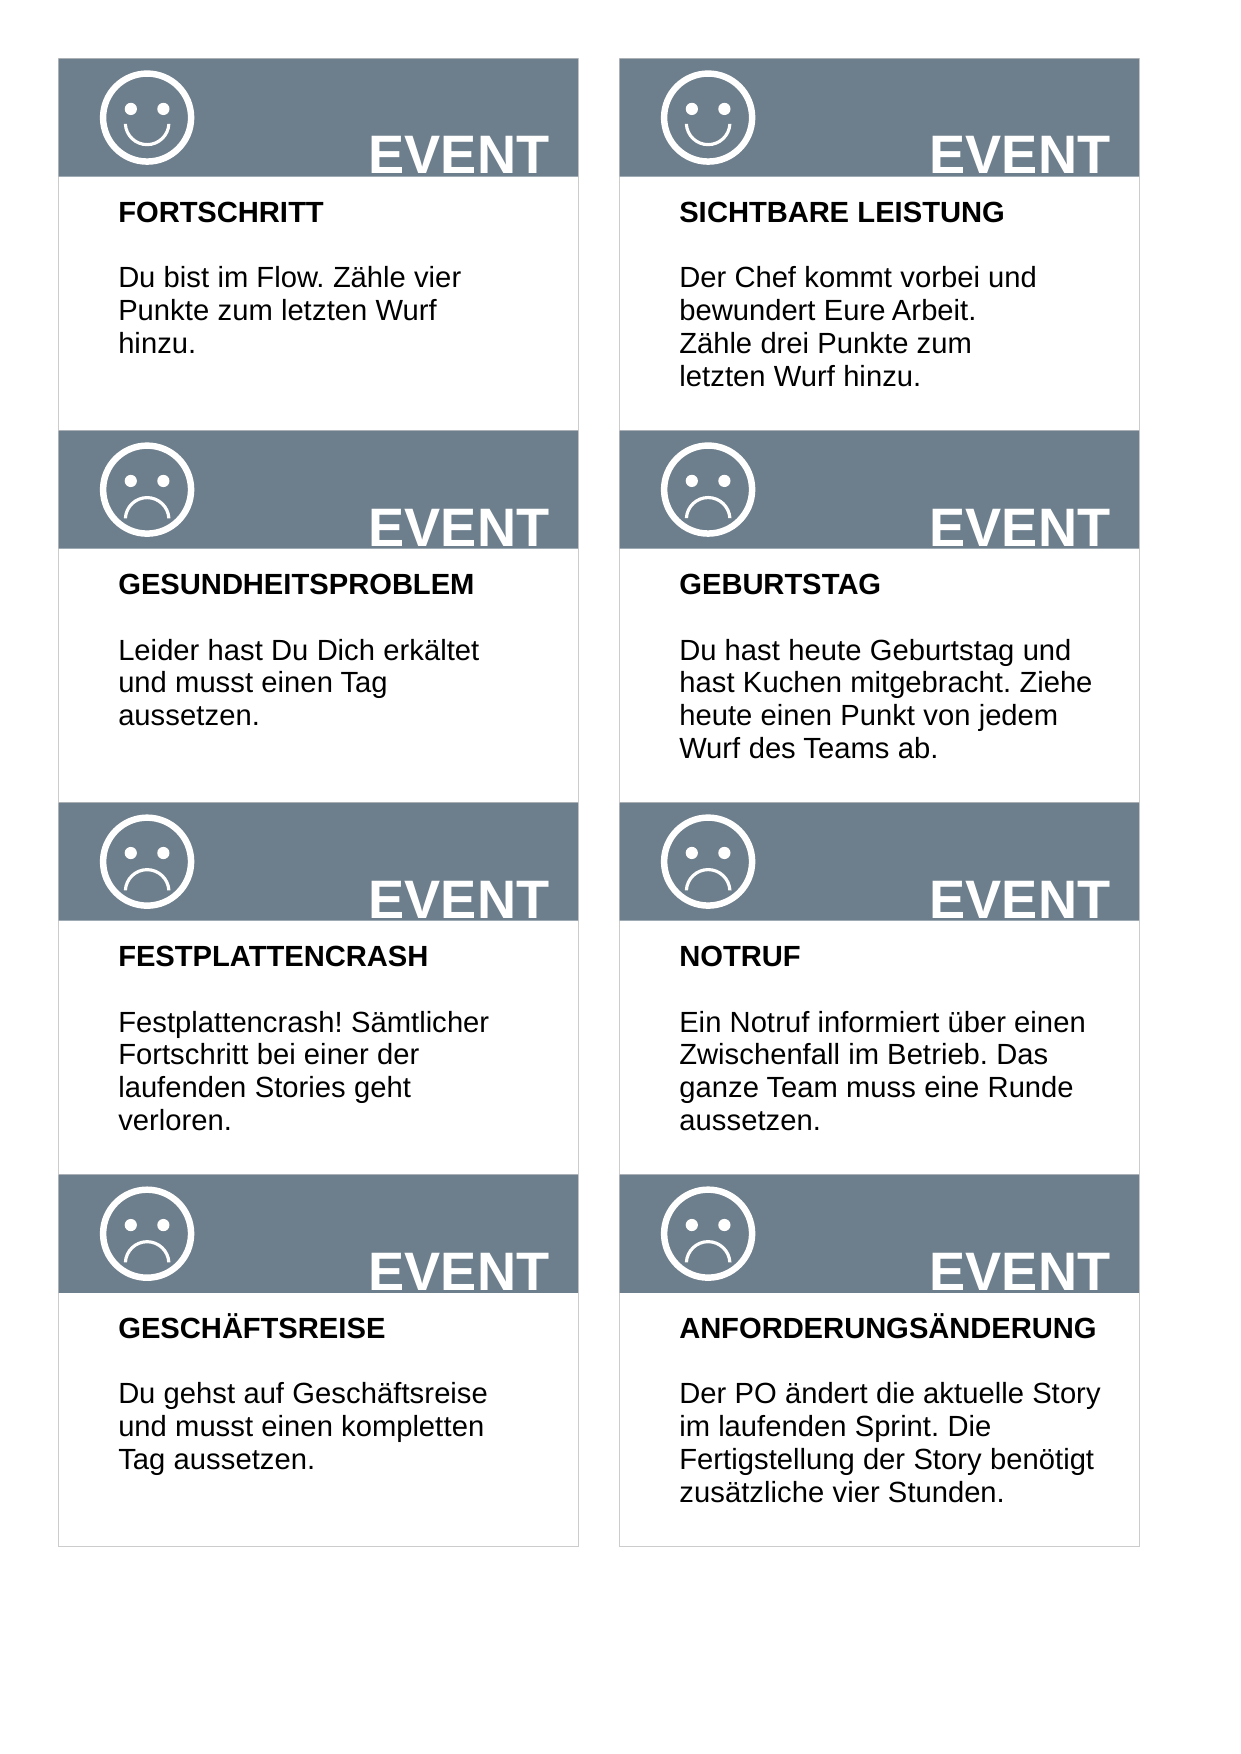

EVENT
EVENT
FORTSCHRITT
Du bist im Flow. Zähle vier Punkte zum letzten Wurf hinzu.
SICHTBARE LEISTUNG
Der Chef kommt vorbei und bewundert Eure Arbeit. Zähle drei Punkte zum letzten Wurf hinzu.
EVENT
EVENT
GESUNDHEITSPROBLEM
Leider hast Du Dich erkältet und musst einen Tag aussetzen.
GEBURTSTAG
Du hast heute Geburtstag und hast Kuchen mitgebracht. Ziehe heute einen Punkt von jedem Wurf des Teams ab.
EVENT
EVENT
FESTPLATTENCRASH
Festplattencrash! Sämtlicher Fortschritt bei einer der laufenden Stories geht verloren.
NOTRUF
Ein Notruf informiert über einen Zwischenfall im Betrieb. Das ganze Team muss eine Runde aussetzen.
EVENT
EVENT
GESCHÄFTSREISE
Du gehst auf Geschäftsreise und musst einen kompletten Tag aussetzen.
ANFORDERUNGSÄNDERUNG
Der PO ändert die aktuelle Story im laufenden Sprint. Die Fertigstellung der Story benötigt zusätzliche vier Stunden.